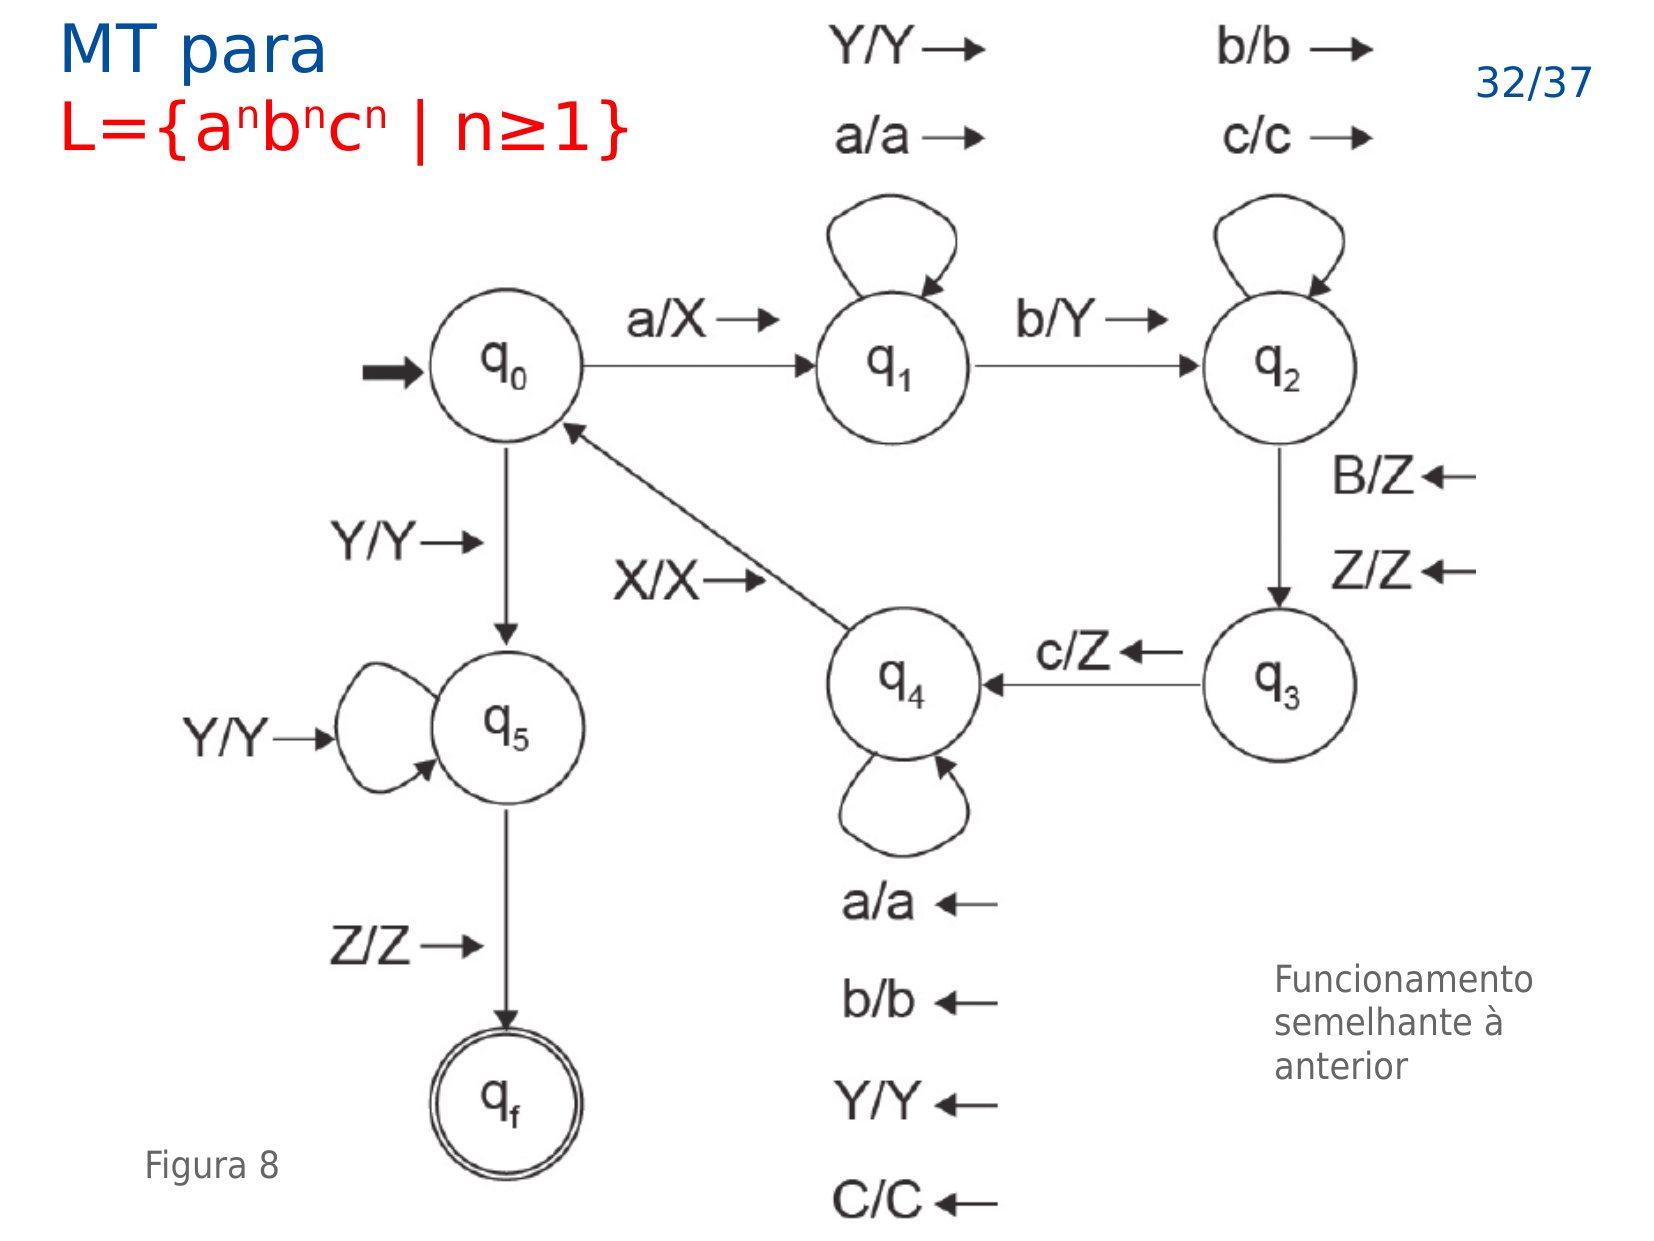

# MT para L={anbncn | n≥1}
32
Funcionamento semelhante à anterior
Figura 8